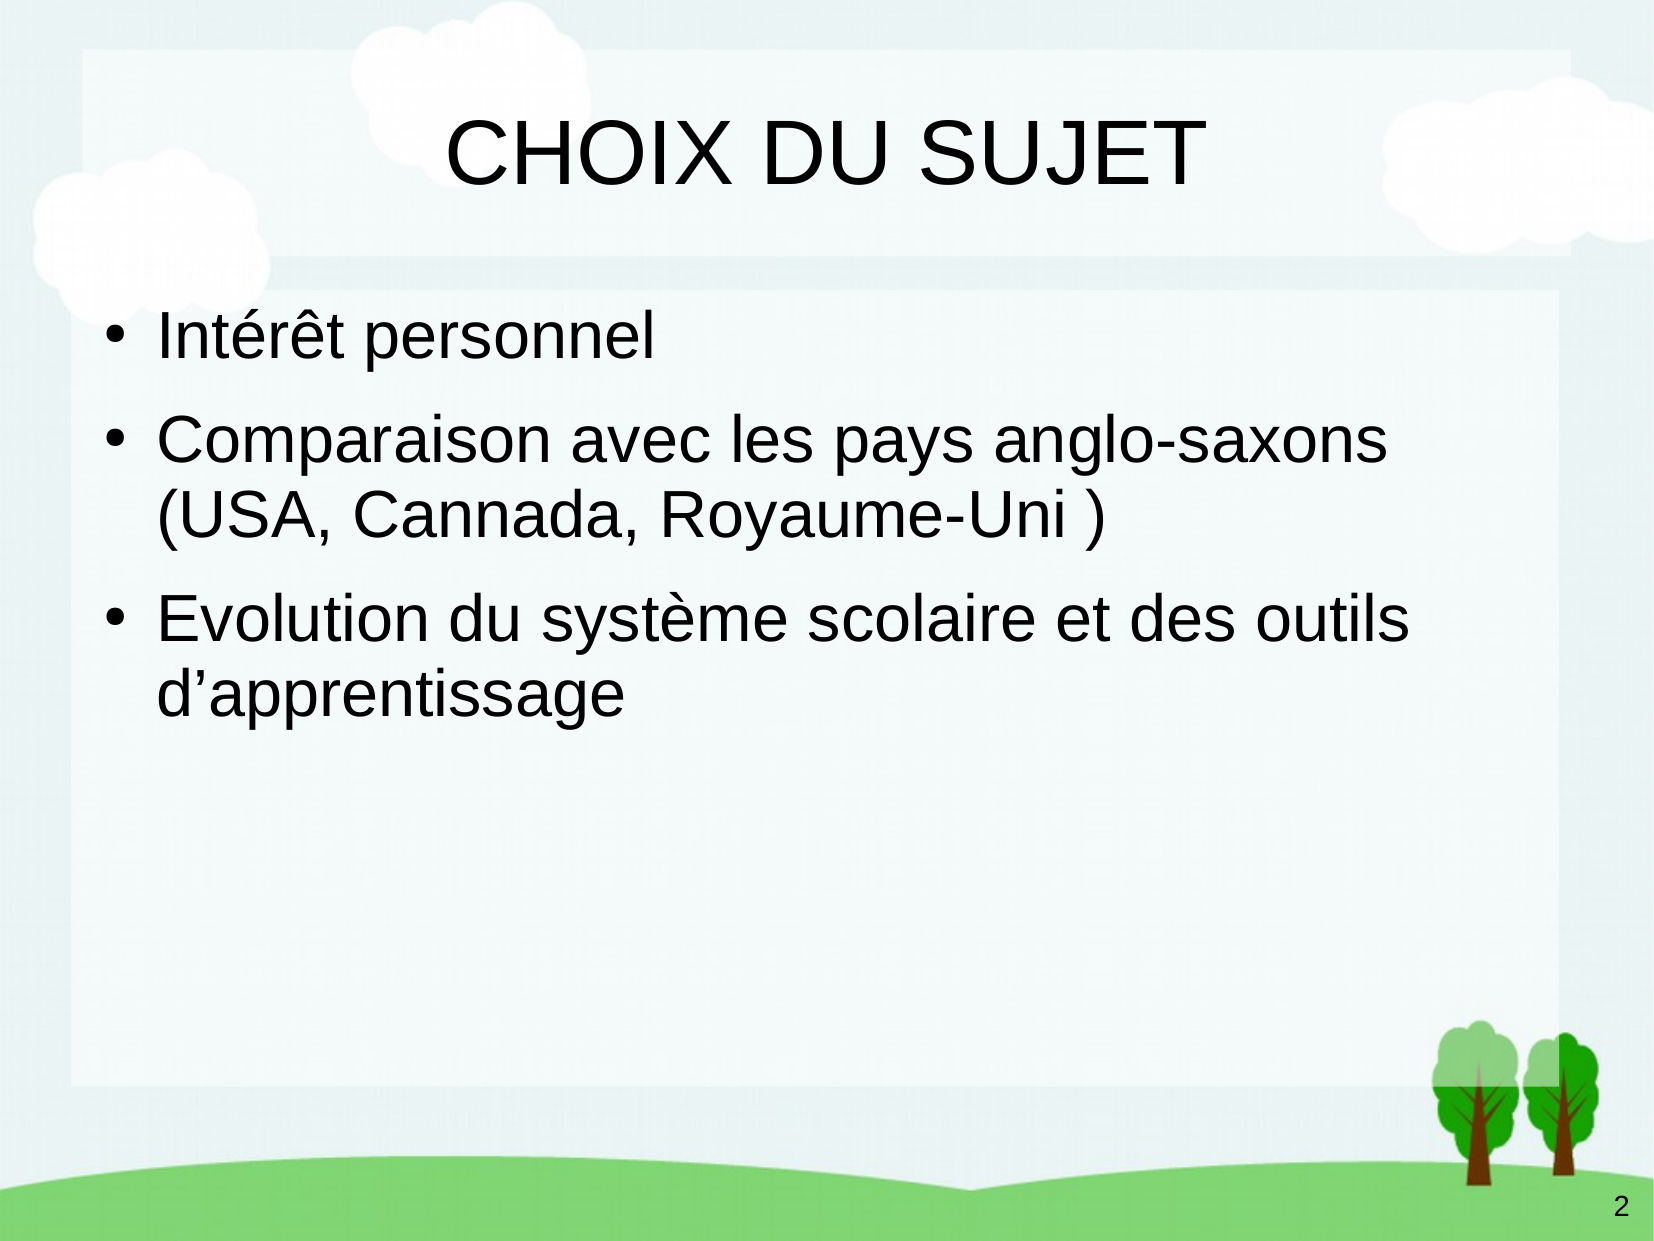

# CHOIX DU SUJET
Intérêt personnel
Comparaison avec les pays anglo-saxons (USA, Cannada, Royaume-Uni )
Evolution du système scolaire et des outils d’apprentissage
2